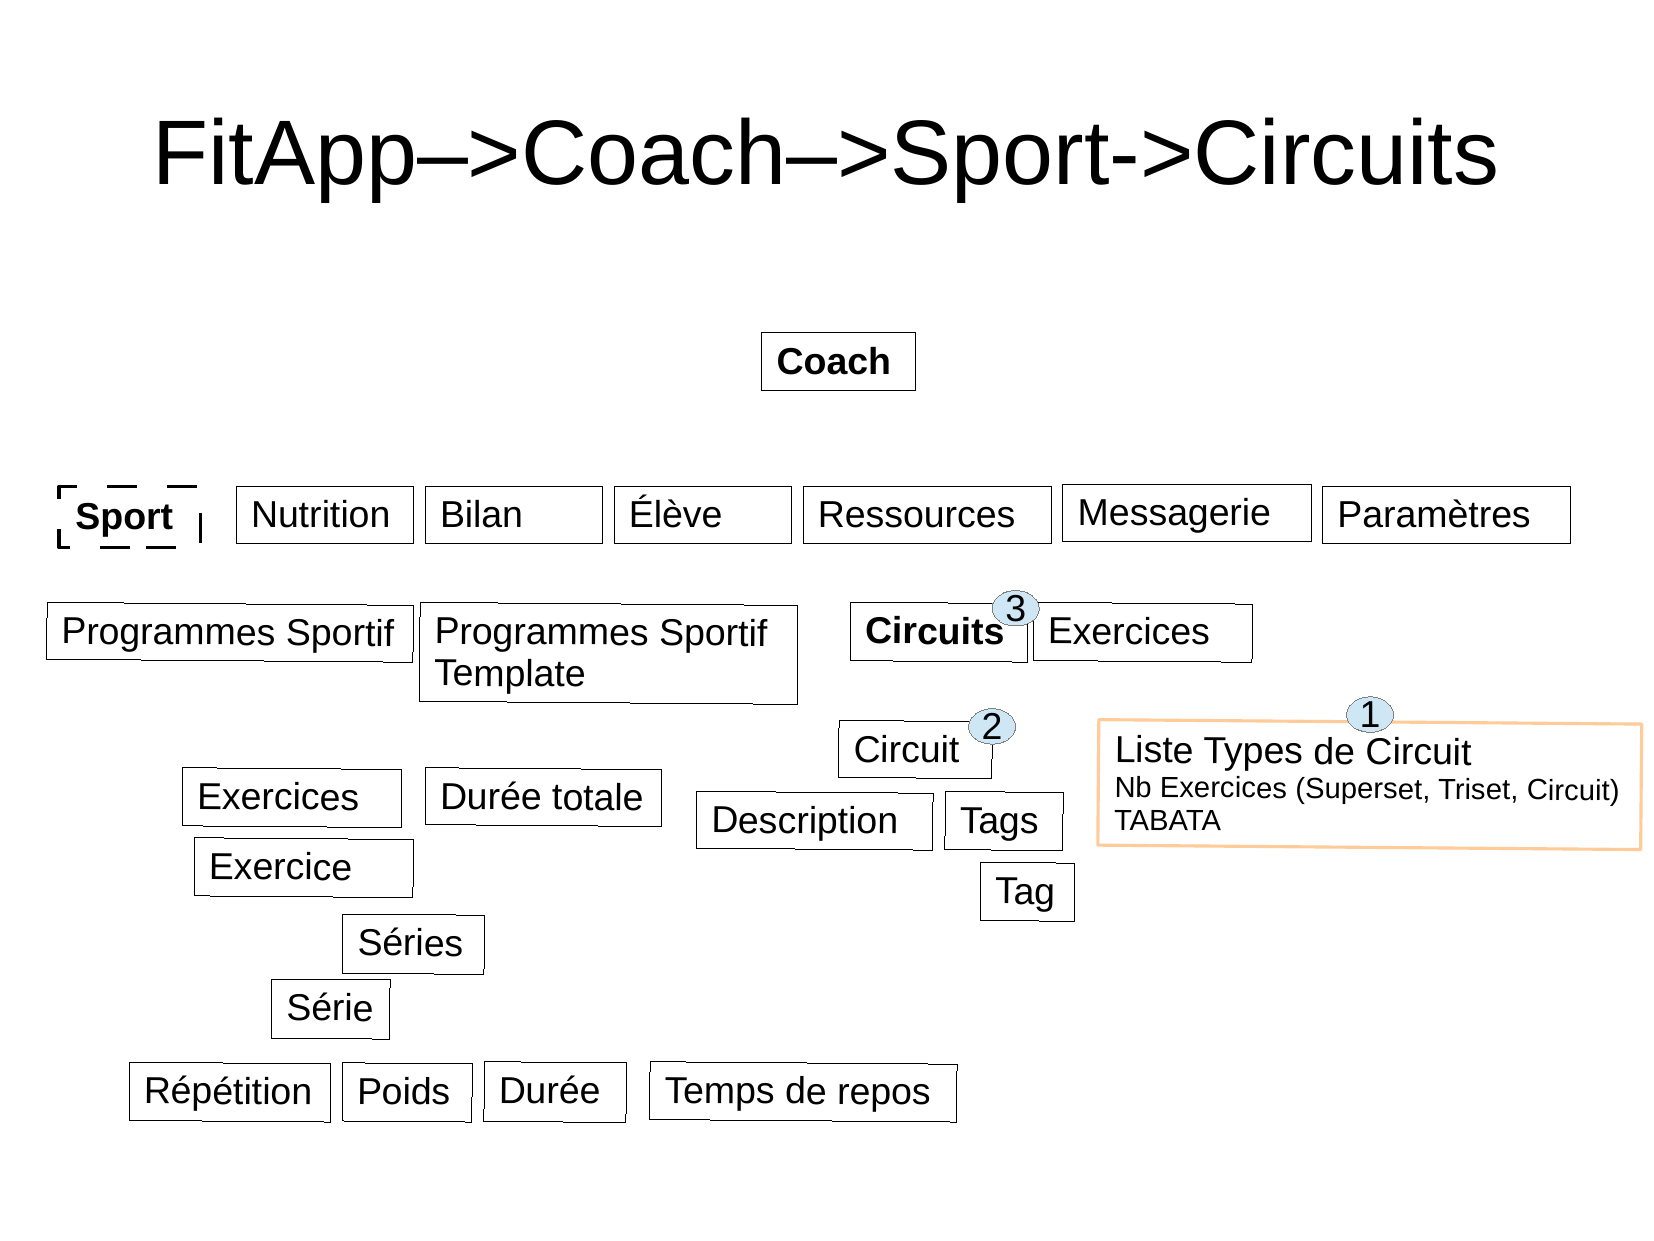

# FitApp–>Coach–>Sport->Circuits
Coach
Messagerie
Sport
Nutrition
Bilan
Élève
Ressources
Paramètres
3
Circuits
Exercices
Programmes Sportif
Programmes Sportif
Template
1
2
Circuit
Liste Types de Circuit
Nb Exercices (Superset, Triset, Circuit)
TABATA
Exercices
Durée totale
Tags
Description
Exercice
Tag
Séries
Série
Durée
Temps de repos
Répétition
Poids